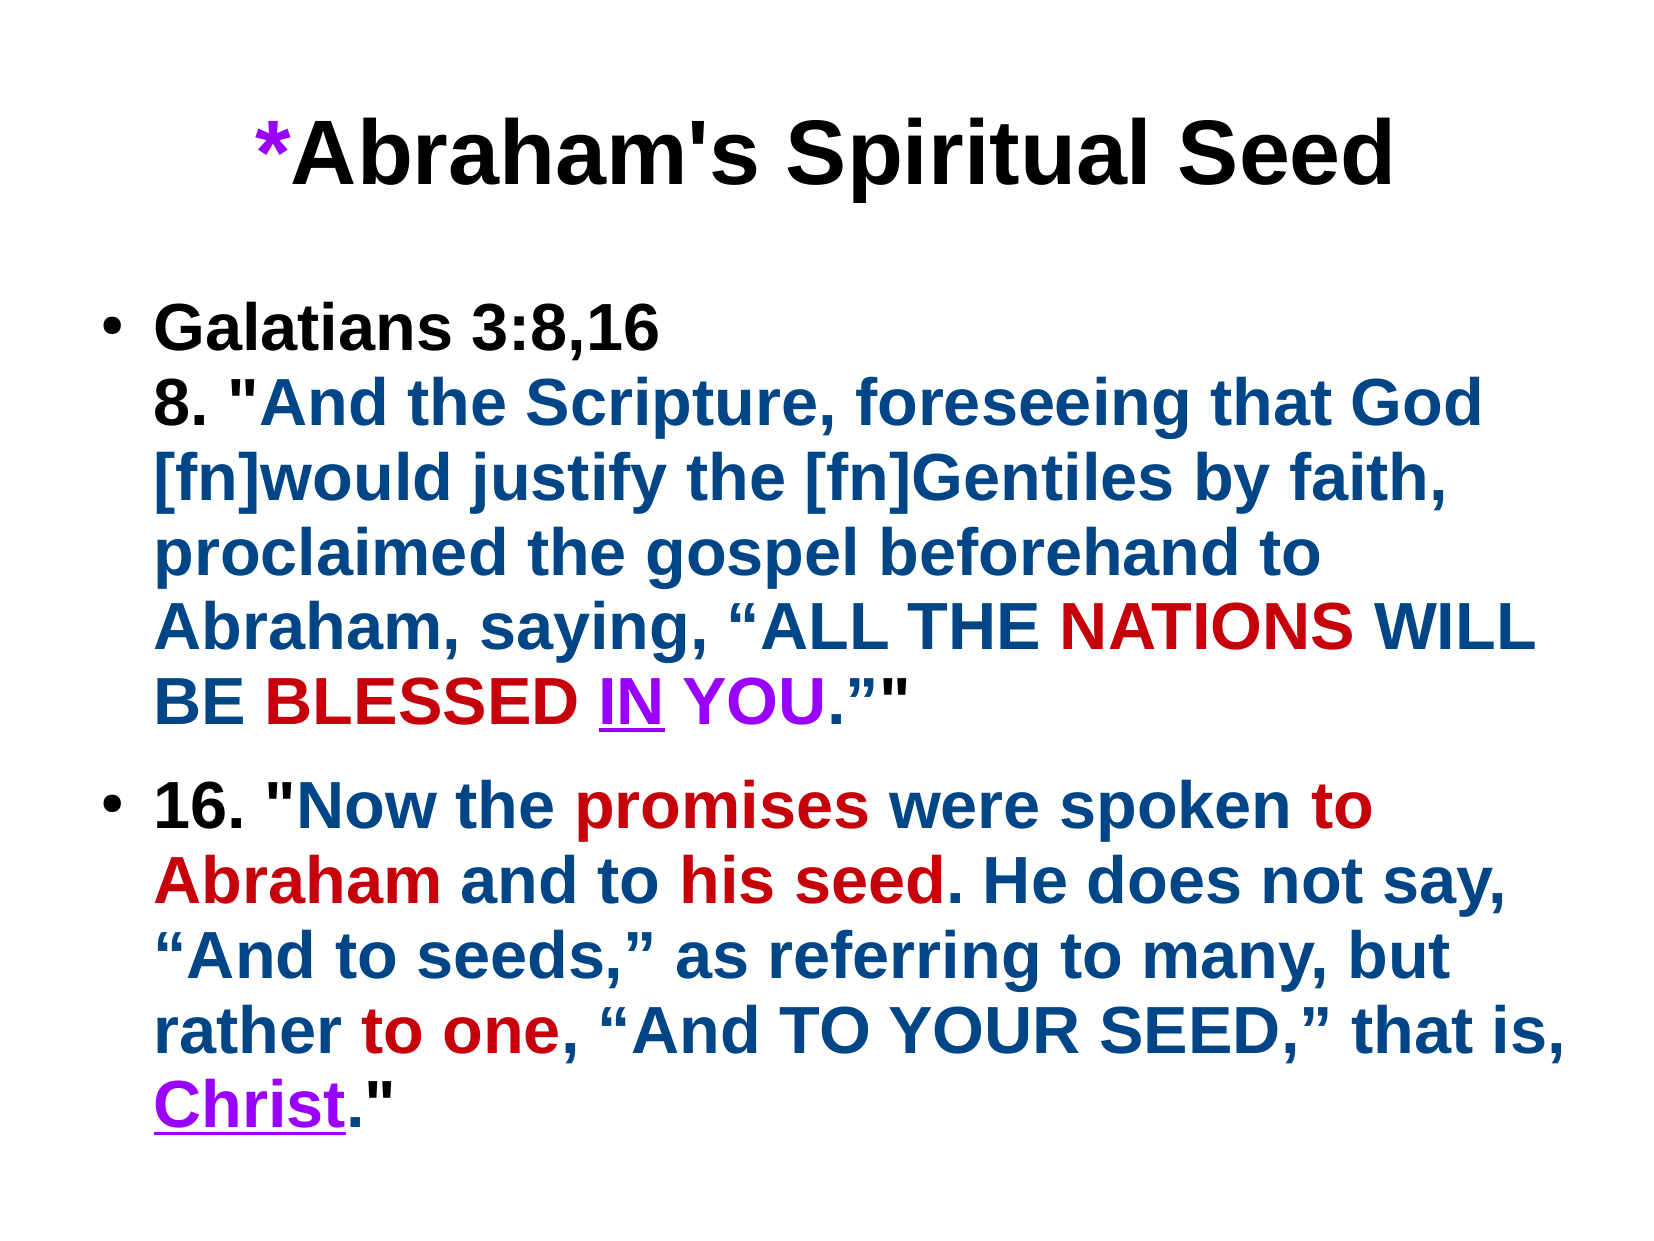

# *Abraham's Spiritual Seed
Galatians 3:8,16
8. "And the Scripture, foreseeing that God [fn]would justify the [fn]Gentiles by faith, proclaimed the gospel beforehand to Abraham, saying, “ALL THE NATIONS WILL BE BLESSED IN YOU.”"
16. "Now the promises were spoken to Abraham and to his seed. He does not say, “And to seeds,” as referring to many, but rather to one, “And TO YOUR SEED,” that is, Christ."